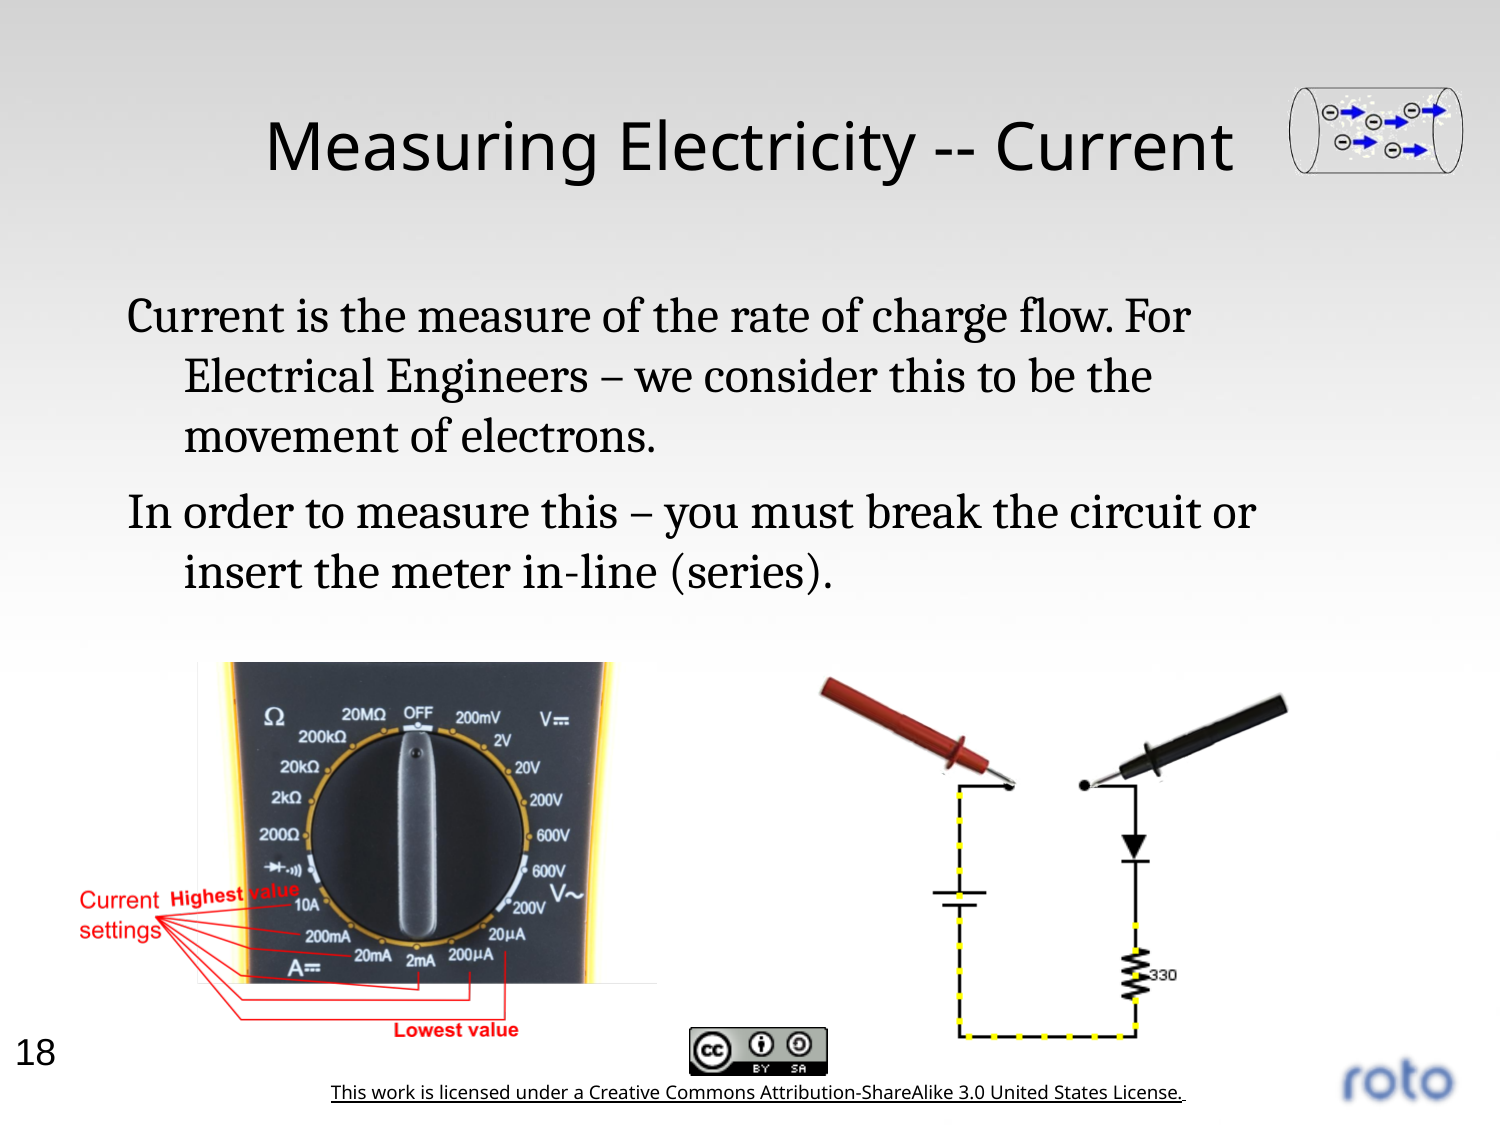

# Measuring Electricity -- Current
Current is the measure of the rate of charge flow. For Electrical Engineers – we consider this to be the movement of electrons.
In order to measure this – you must break the circuit or insert the meter in-line (series).